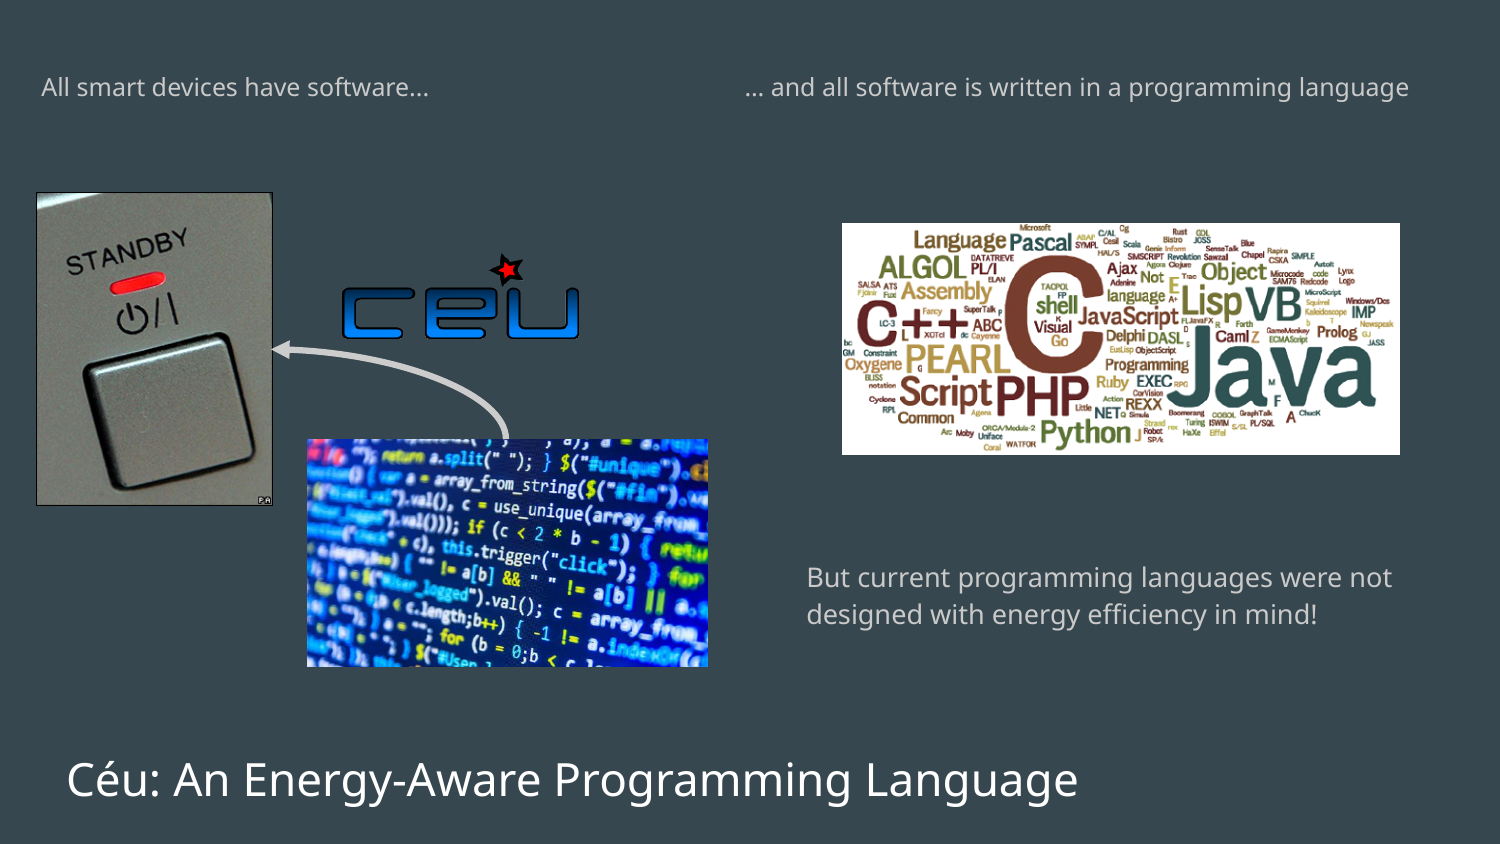

All smart devices have software...
… and all software is written in a programming language
But current programming languages were not designed with energy efficiency in mind!
# Céu: An Energy-Aware Programming Language